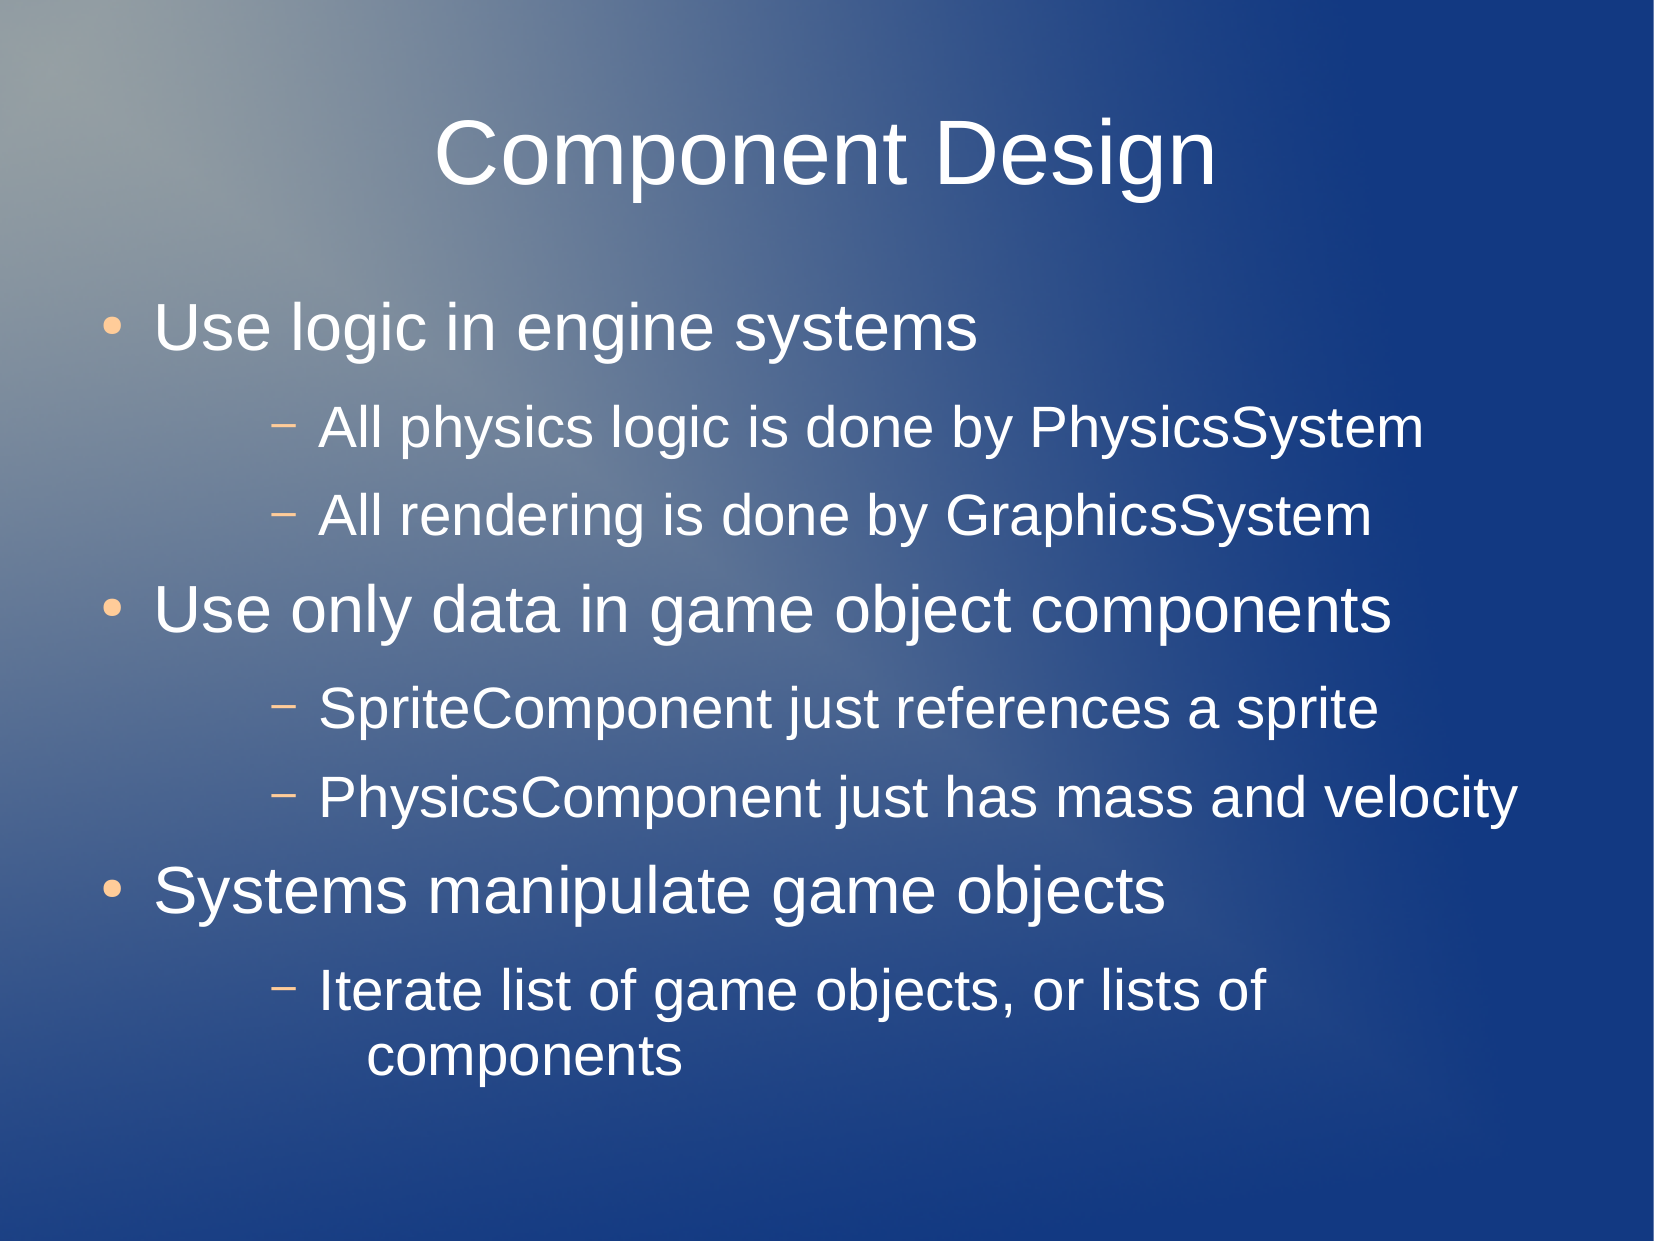

# Component Design
Use logic in engine systems
All physics logic is done by PhysicsSystem
All rendering is done by GraphicsSystem
Use only data in game object components
SpriteComponent just references a sprite
PhysicsComponent just has mass and velocity
Systems manipulate game objects
Iterate list of game objects, or lists of components